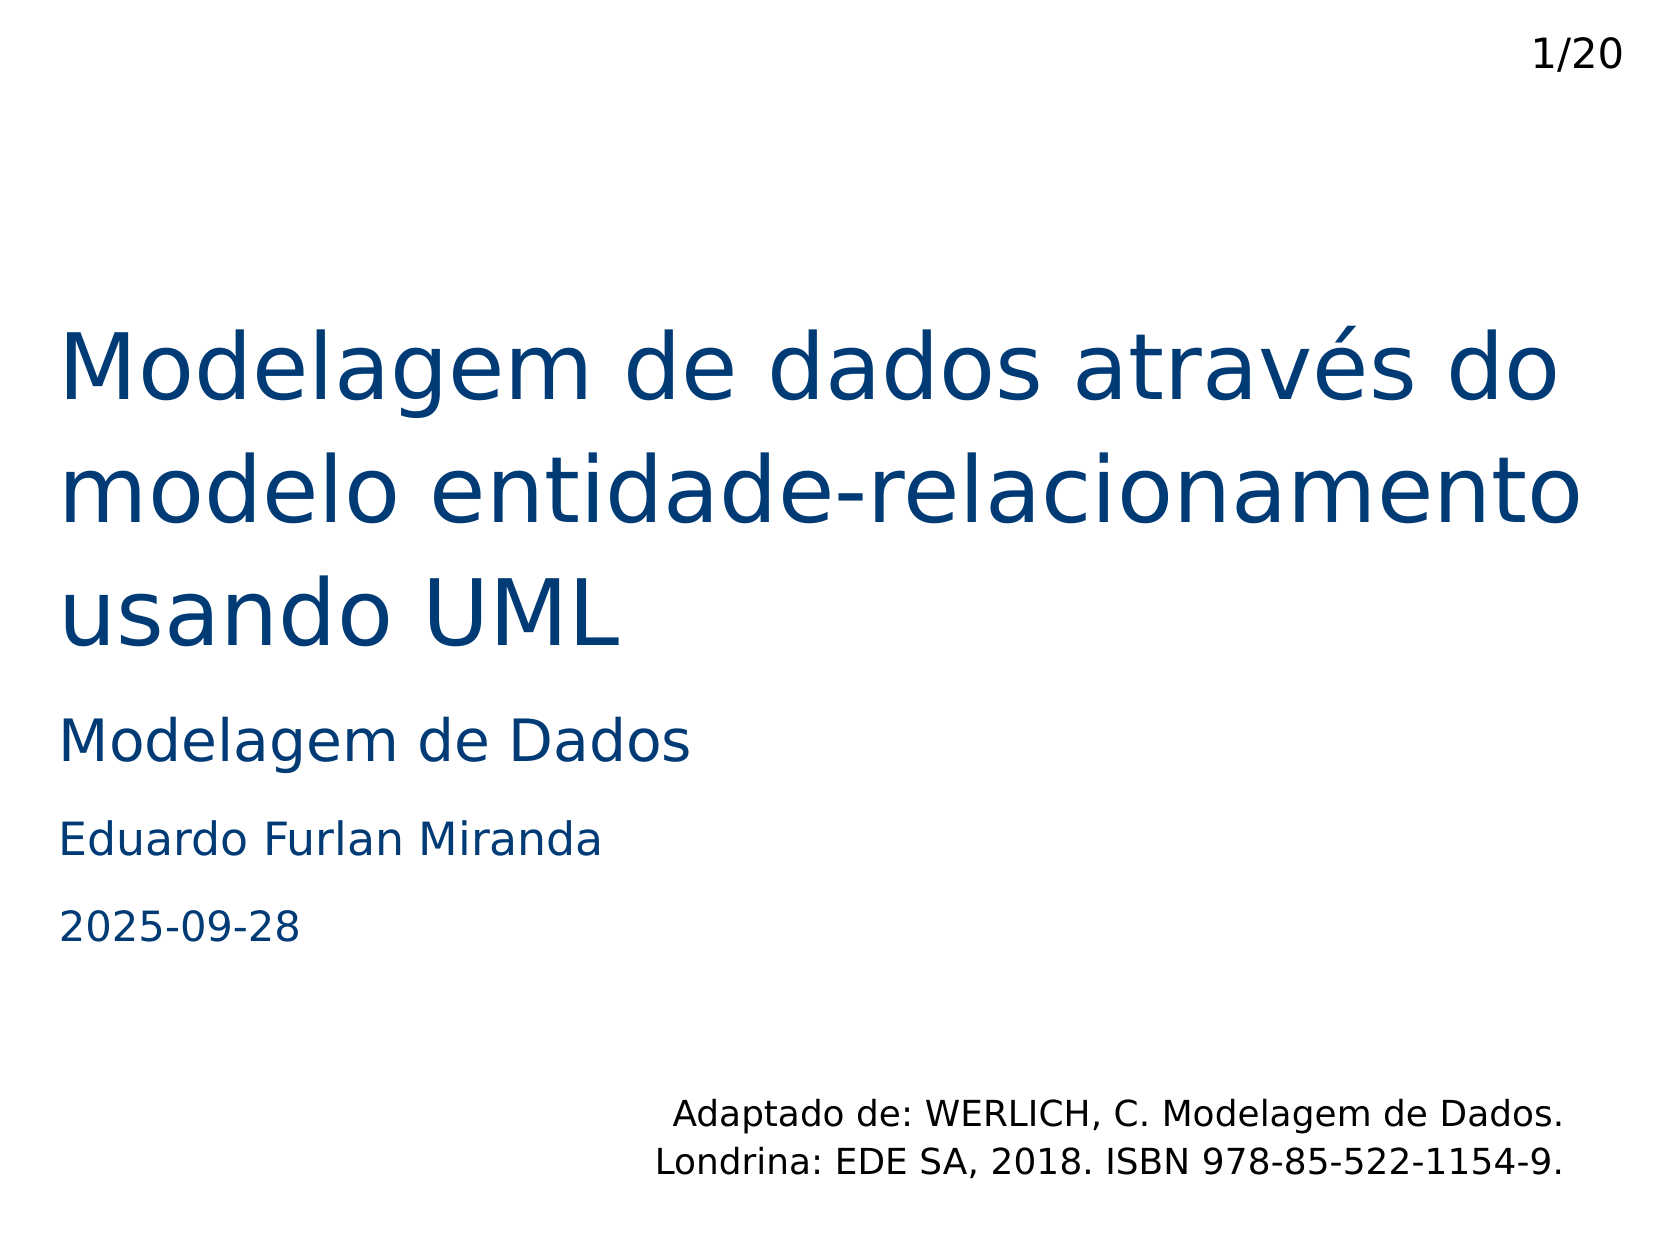

1
# Modelagem de dados através do modelo entidade-relacionamento
usando UML
Modelagem de Dados
Eduardo Furlan Miranda
2025-09-28
Adaptado de: WERLICH, C. Modelagem de Dados. Londrina: EDE SA, 2018. ISBN 978-85-522-1154-9.